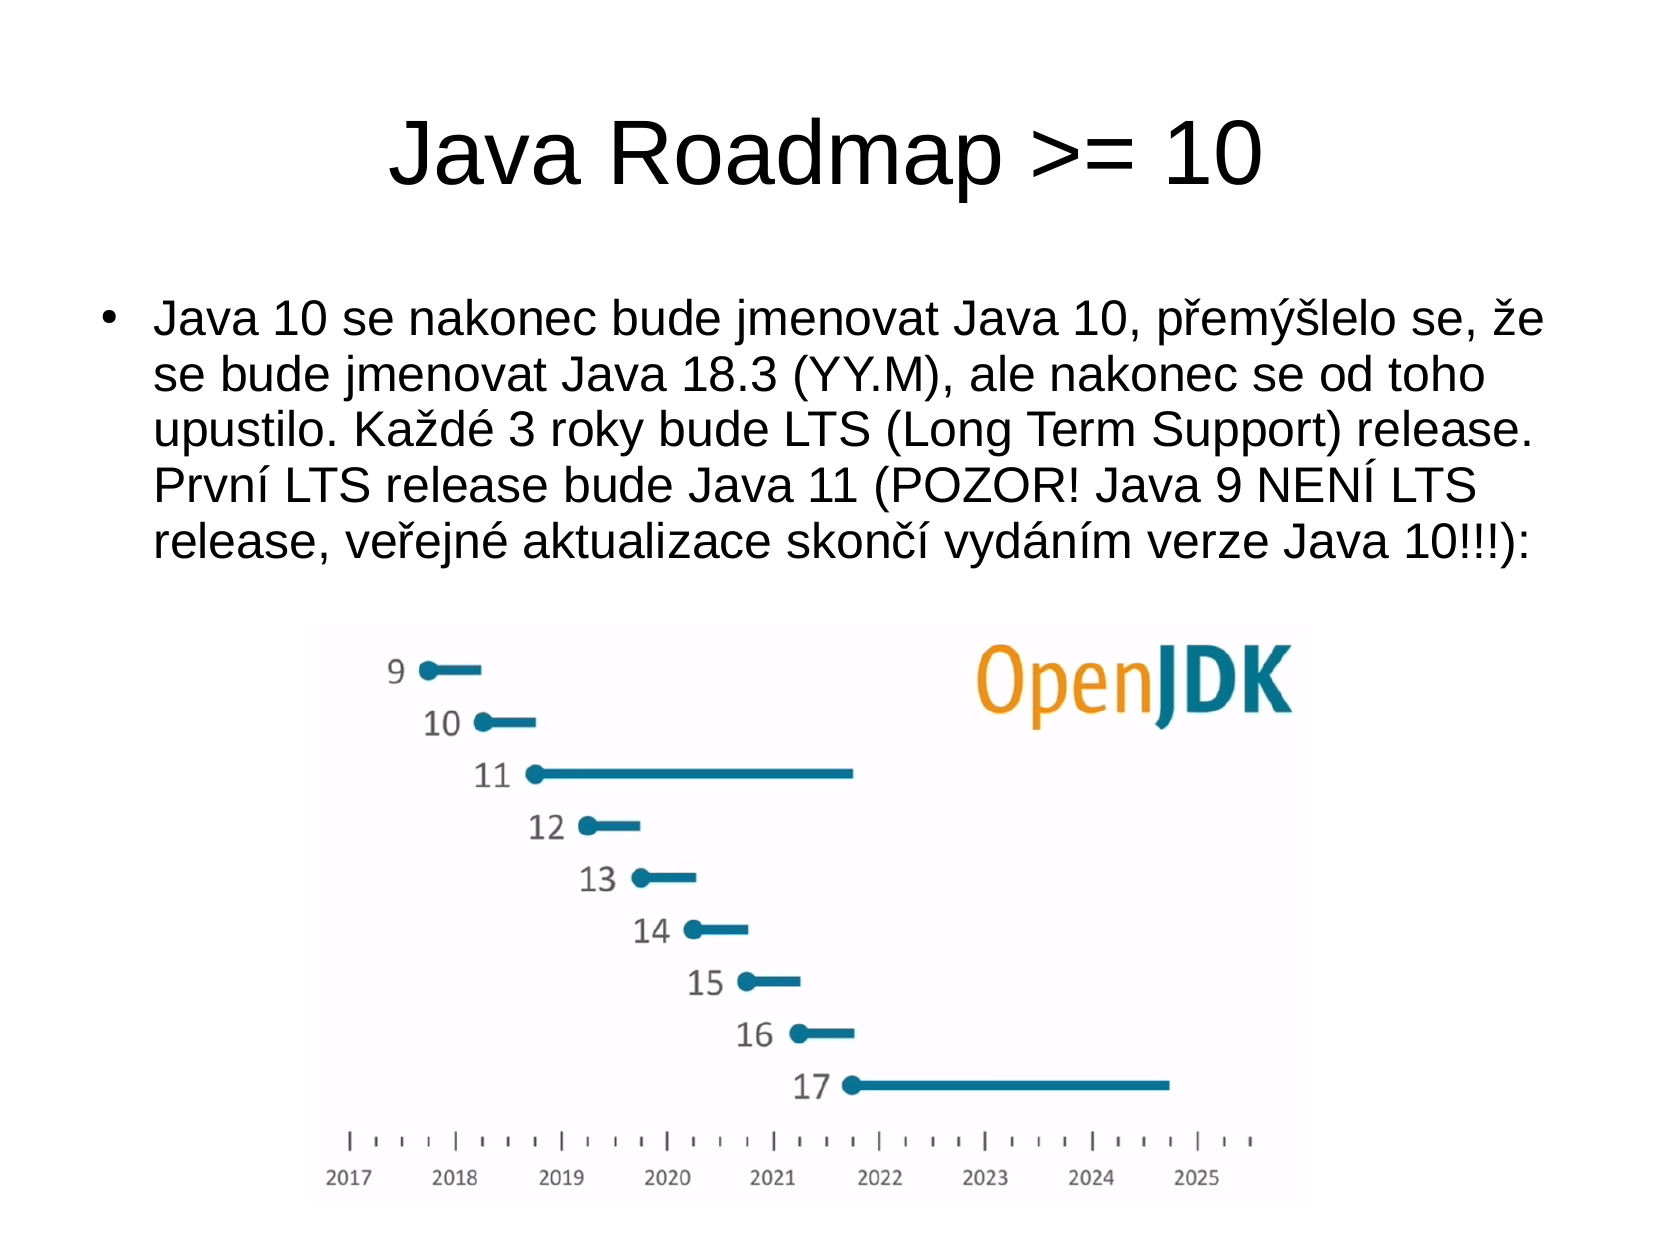

# Java Roadmap >= 10
Java 10 se nakonec bude jmenovat Java 10, přemýšlelo se, že se bude jmenovat Java 18.3 (YY.M), ale nakonec se od toho upustilo. Každé 3 roky bude LTS (Long Term Support) release. První LTS release bude Java 11 (POZOR! Java 9 NENÍ LTS release, veřejné aktualizace skončí vydáním verze Java 10!!!):